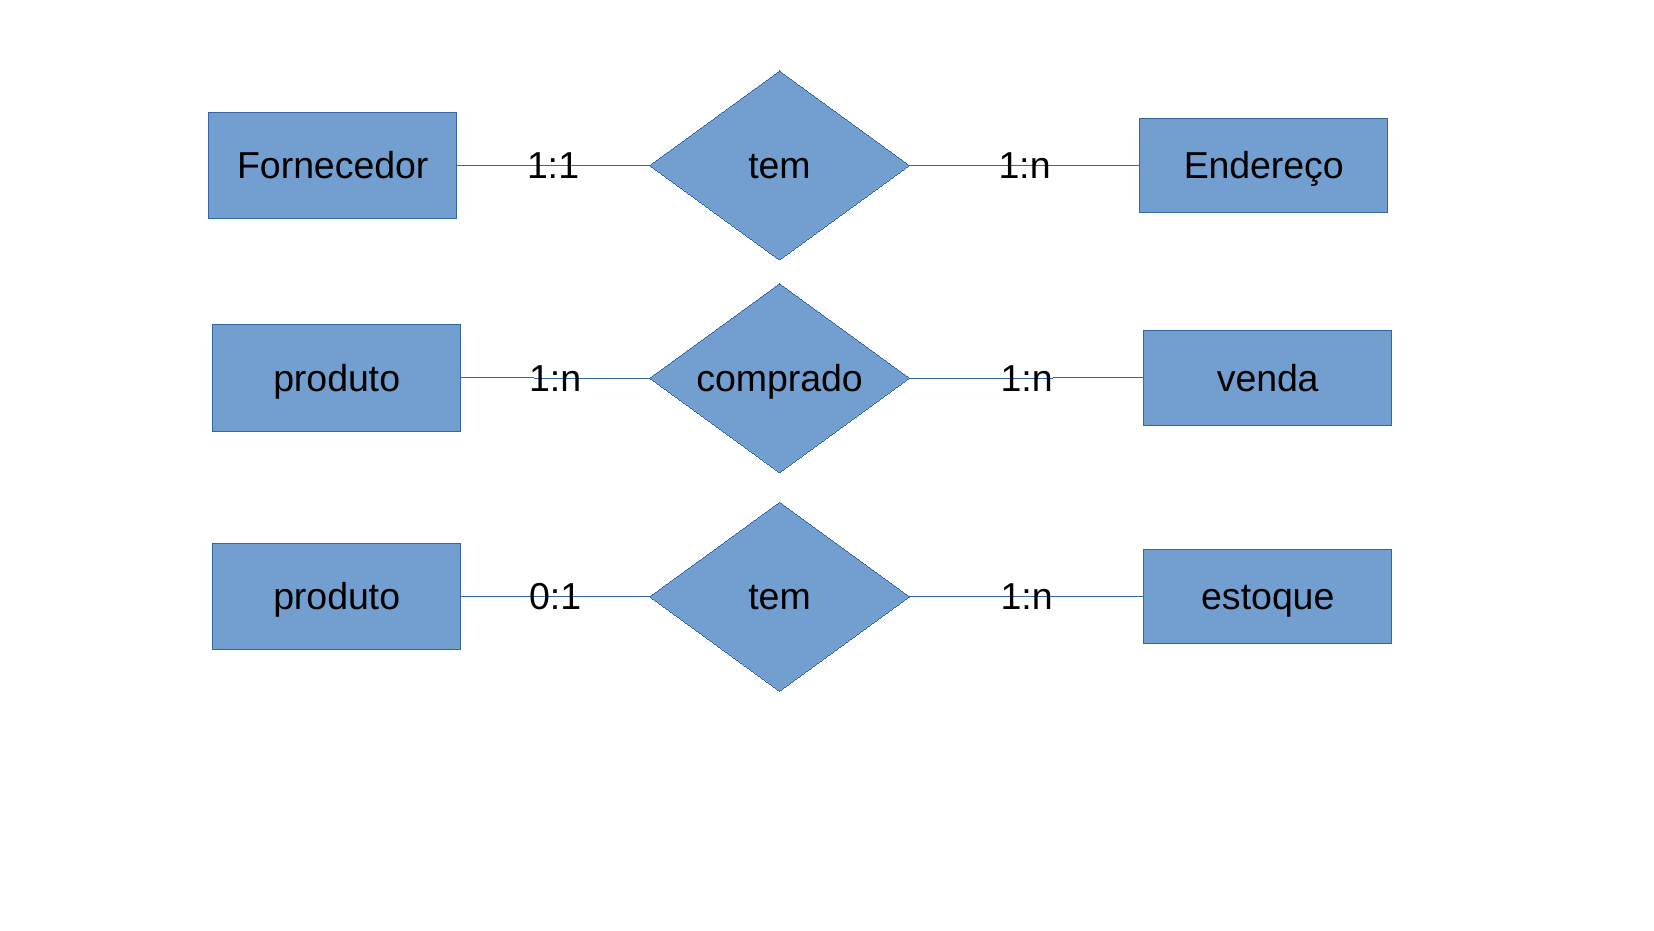

tem
Fornecedor
Endereço
comprado
produto
venda
tem
produto
estoque